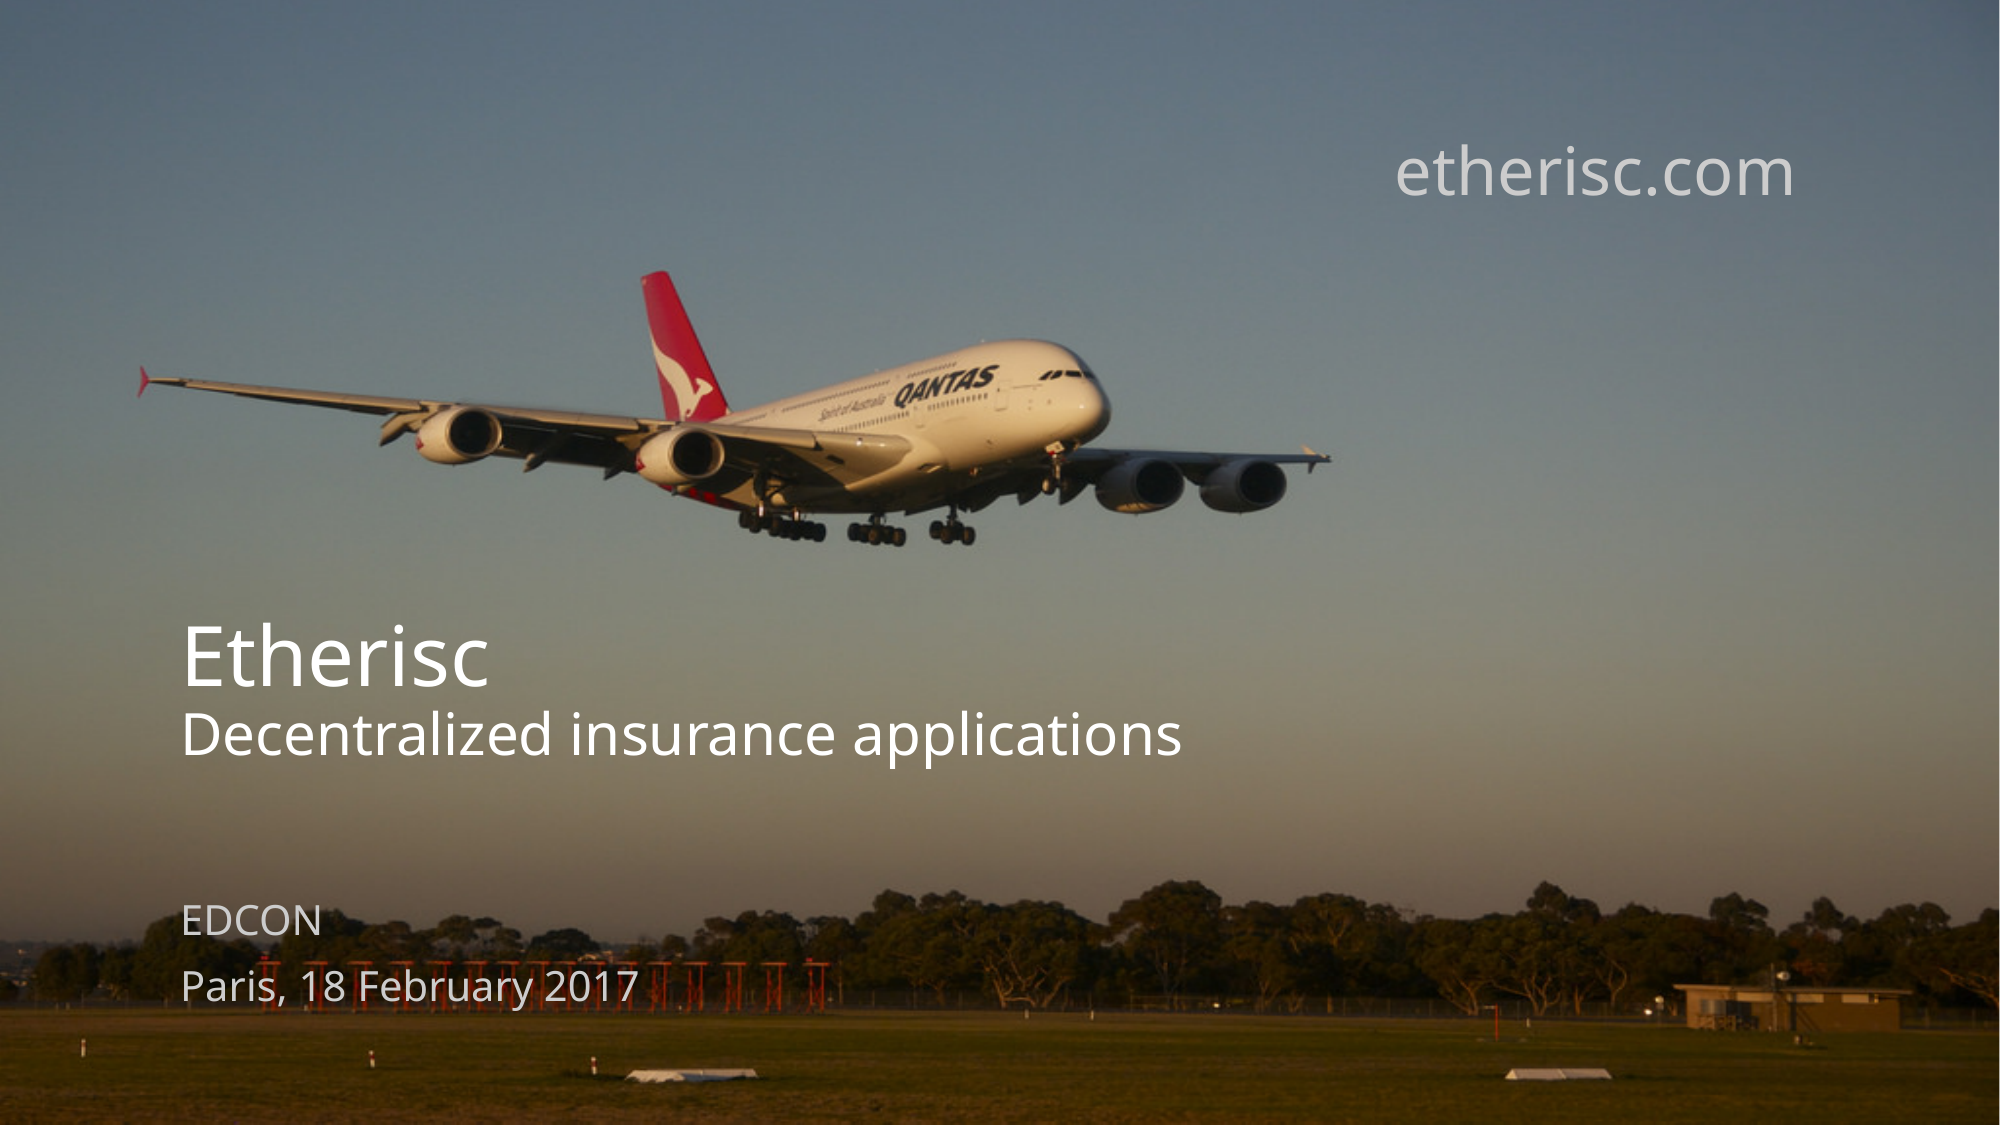

etherisc.com
# Etherisc Decentralized insurance applications
EDCON
Paris, 18 February 2017